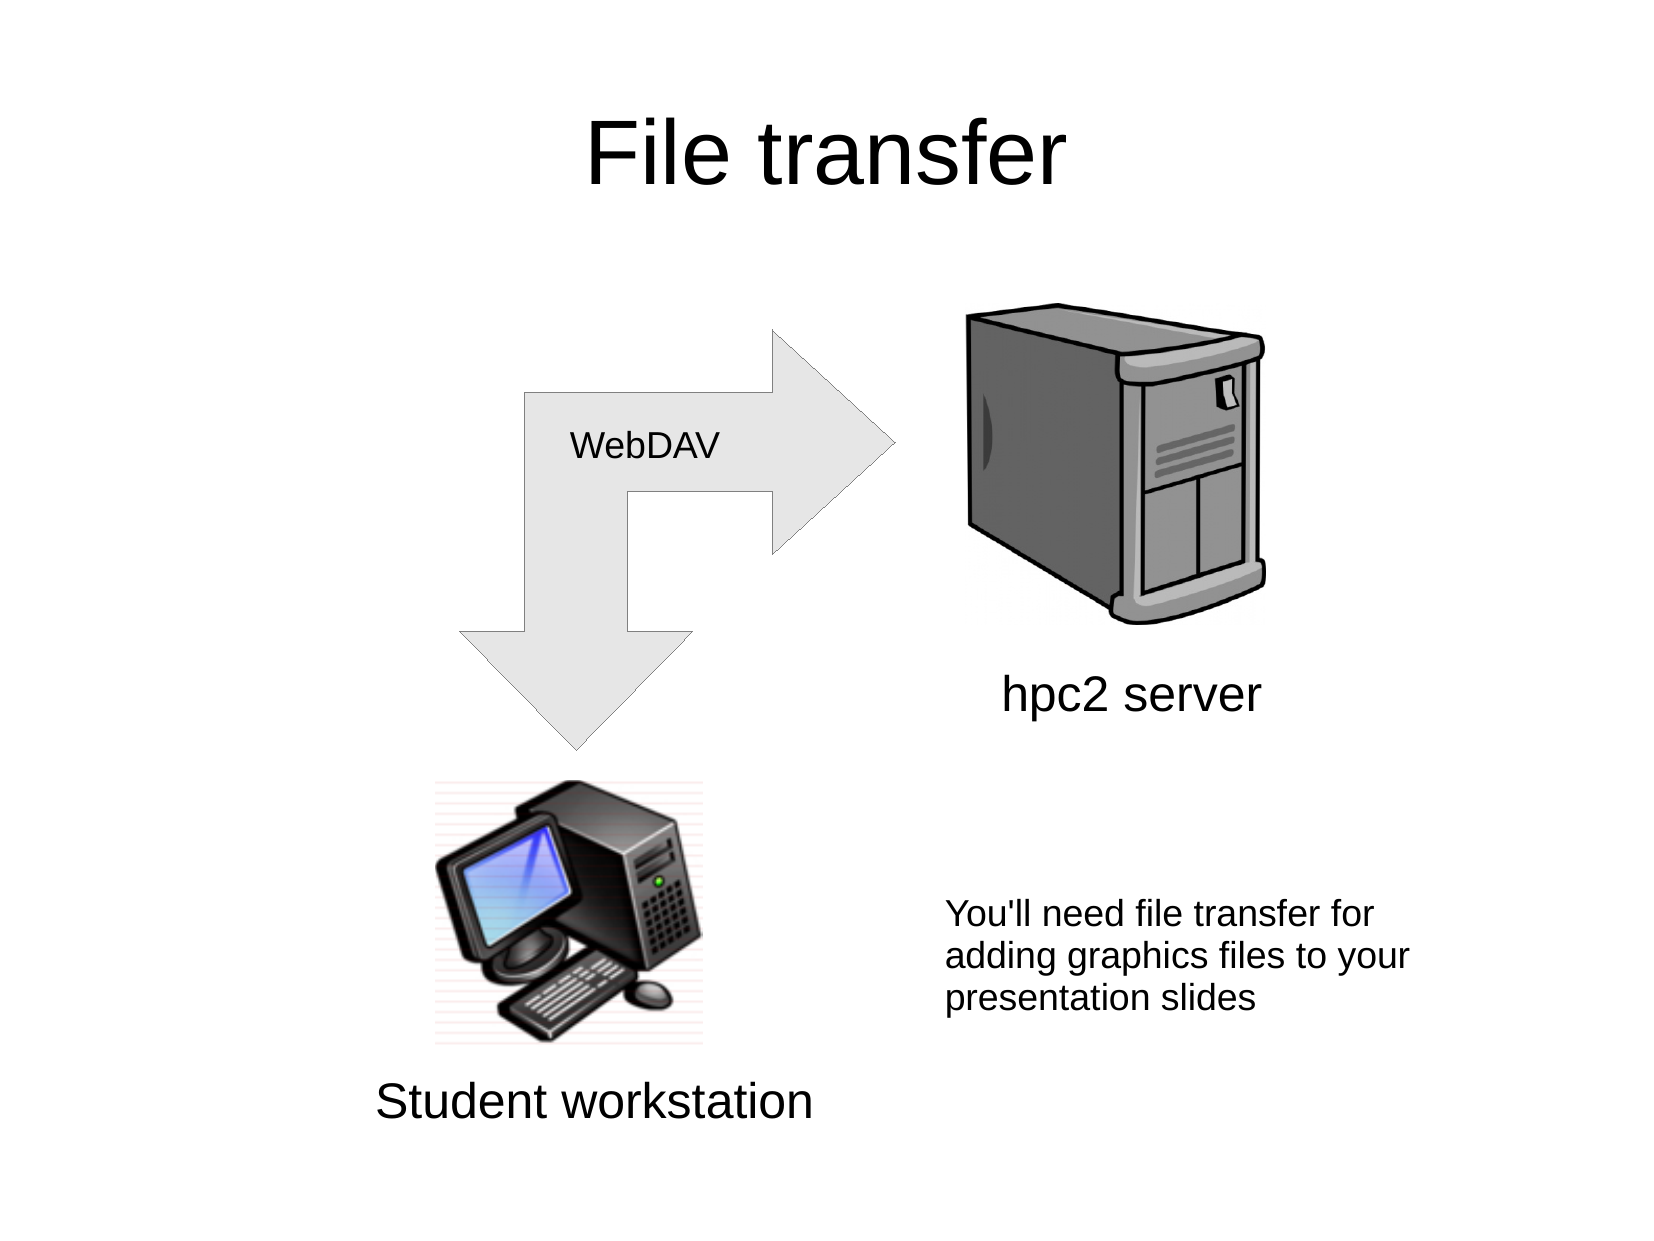

# File transfer
WebDAV
hpc2 server
You'll need file transfer for
adding graphics files to your
presentation slides
Student workstation